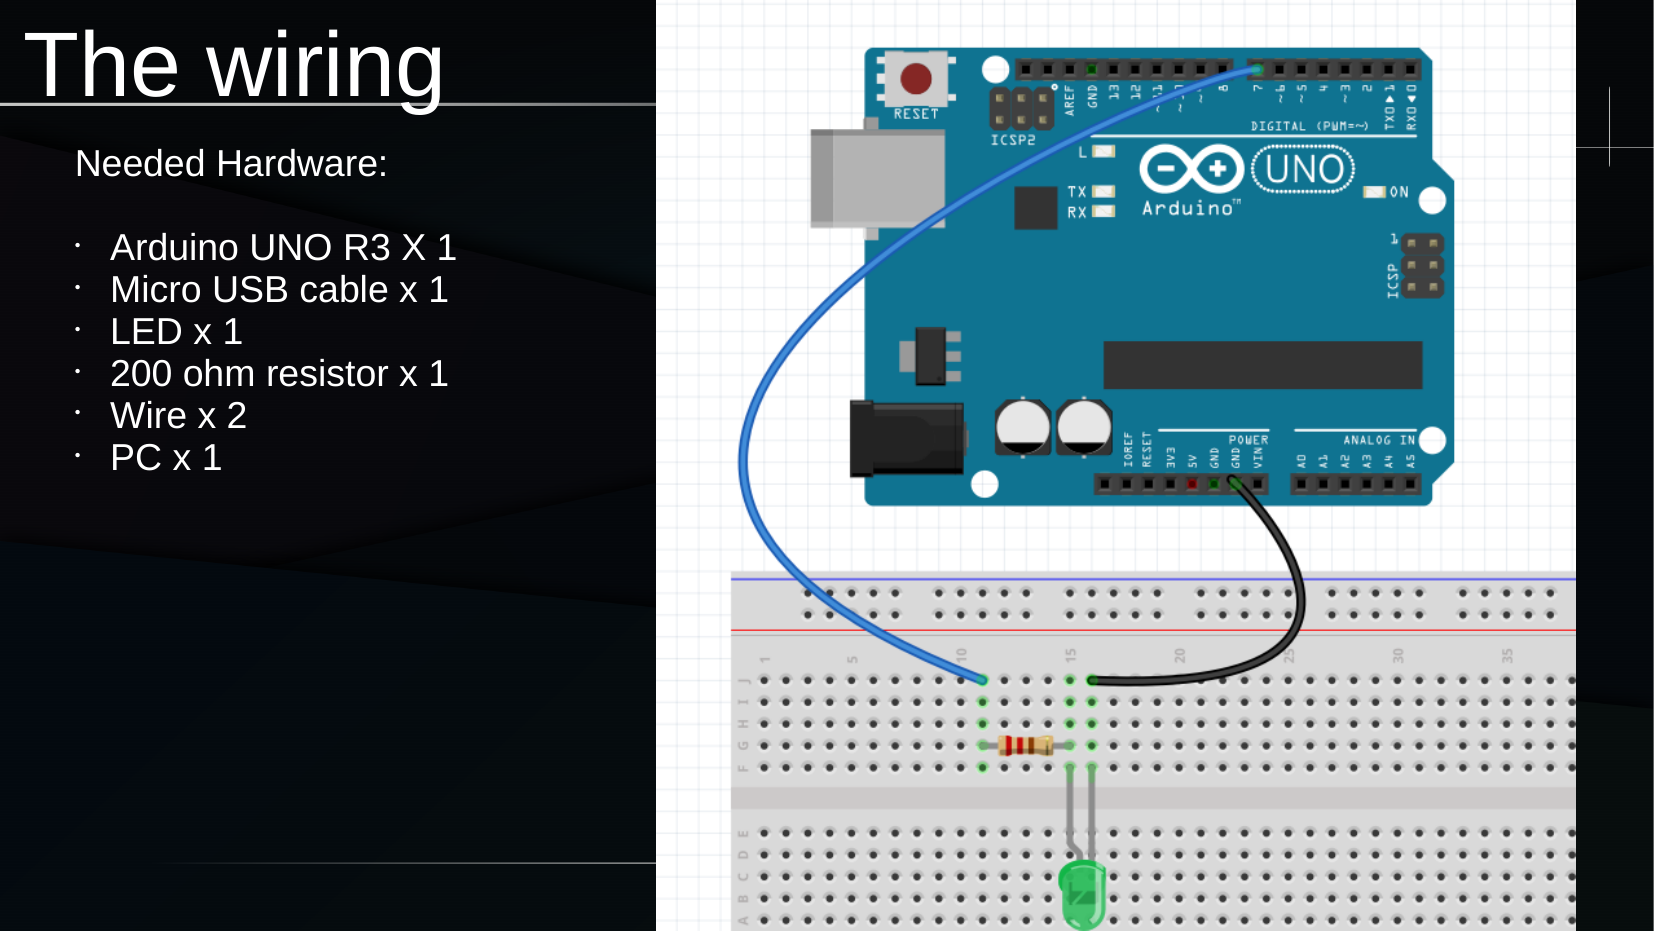

# The wiring
Needed Hardware:
Arduino UNO R3 X 1
Micro USB cable x 1
LED x 1
200 ohm resistor x 1
Wire x 2
PC x 1